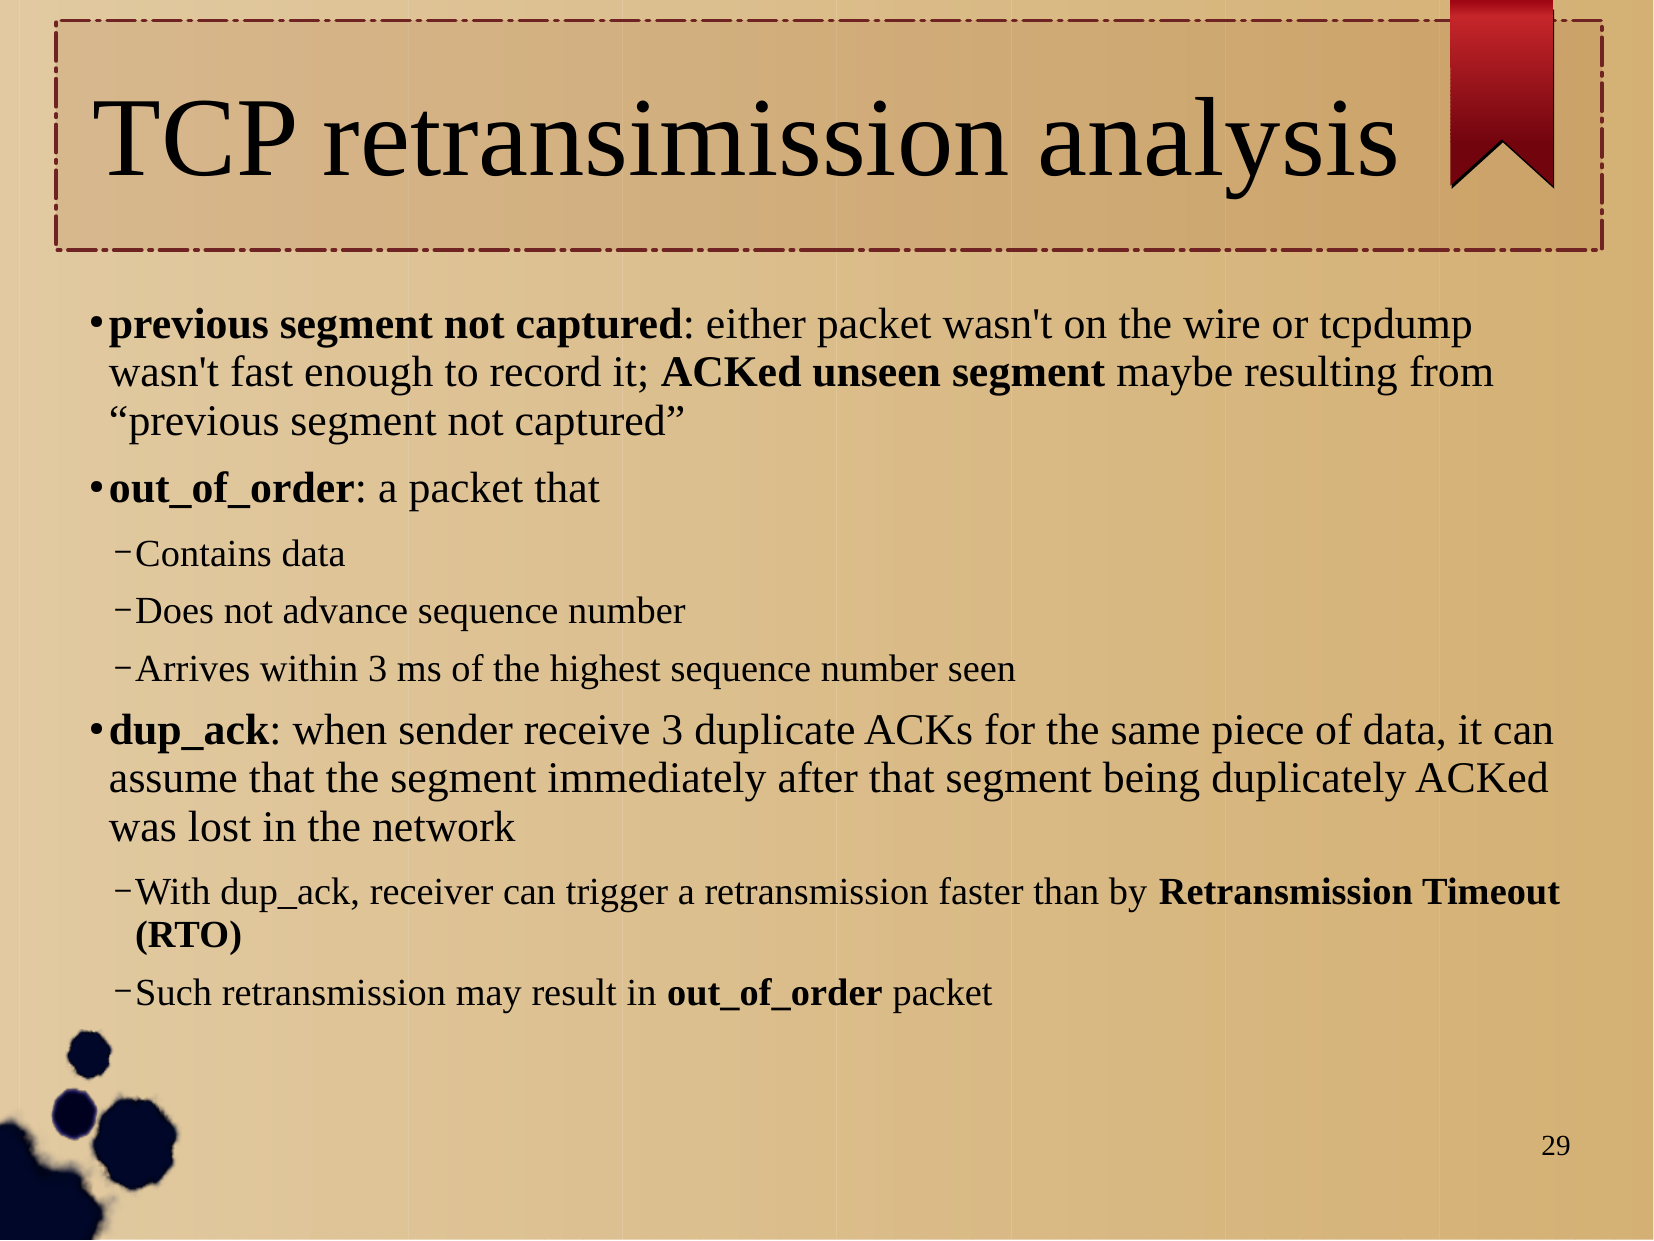

# TCP retransimission analysis
previous segment not captured: either packet wasn't on the wire or tcpdump wasn't fast enough to record it; ACKed unseen segment maybe resulting from “previous segment not captured”
out_of_order: a packet that
Contains data
Does not advance sequence number
Arrives within 3 ms of the highest sequence number seen
dup_ack: when sender receive 3 duplicate ACKs for the same piece of data, it can assume that the segment immediately after that segment being duplicately ACKed was lost in the network
With dup_ack, receiver can trigger a retransmission faster than by Retransmission Timeout (RTO)
Such retransmission may result in out_of_order packet
29